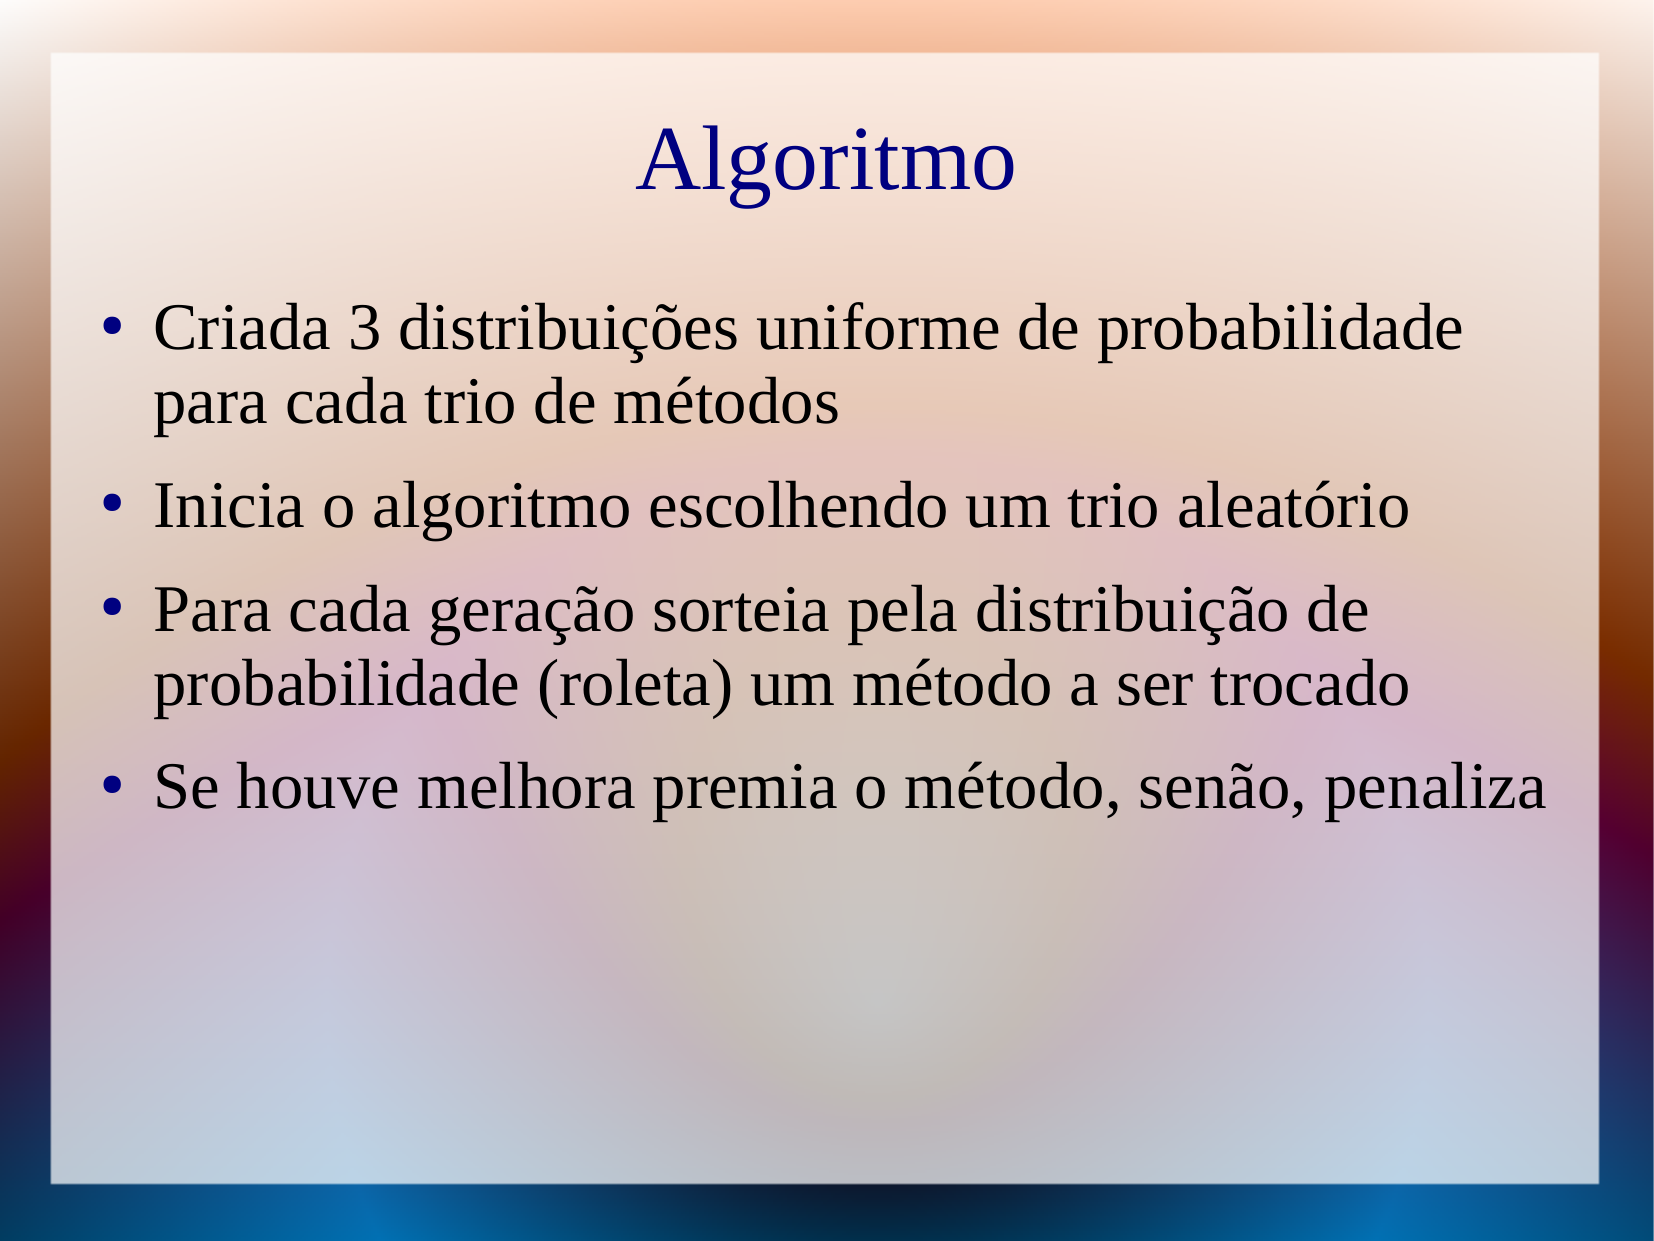

# Algoritmo
Criada 3 distribuições uniforme de probabilidade para cada trio de métodos
Inicia o algoritmo escolhendo um trio aleatório
Para cada geração sorteia pela distribuição de probabilidade (roleta) um método a ser trocado
Se houve melhora premia o método, senão, penaliza